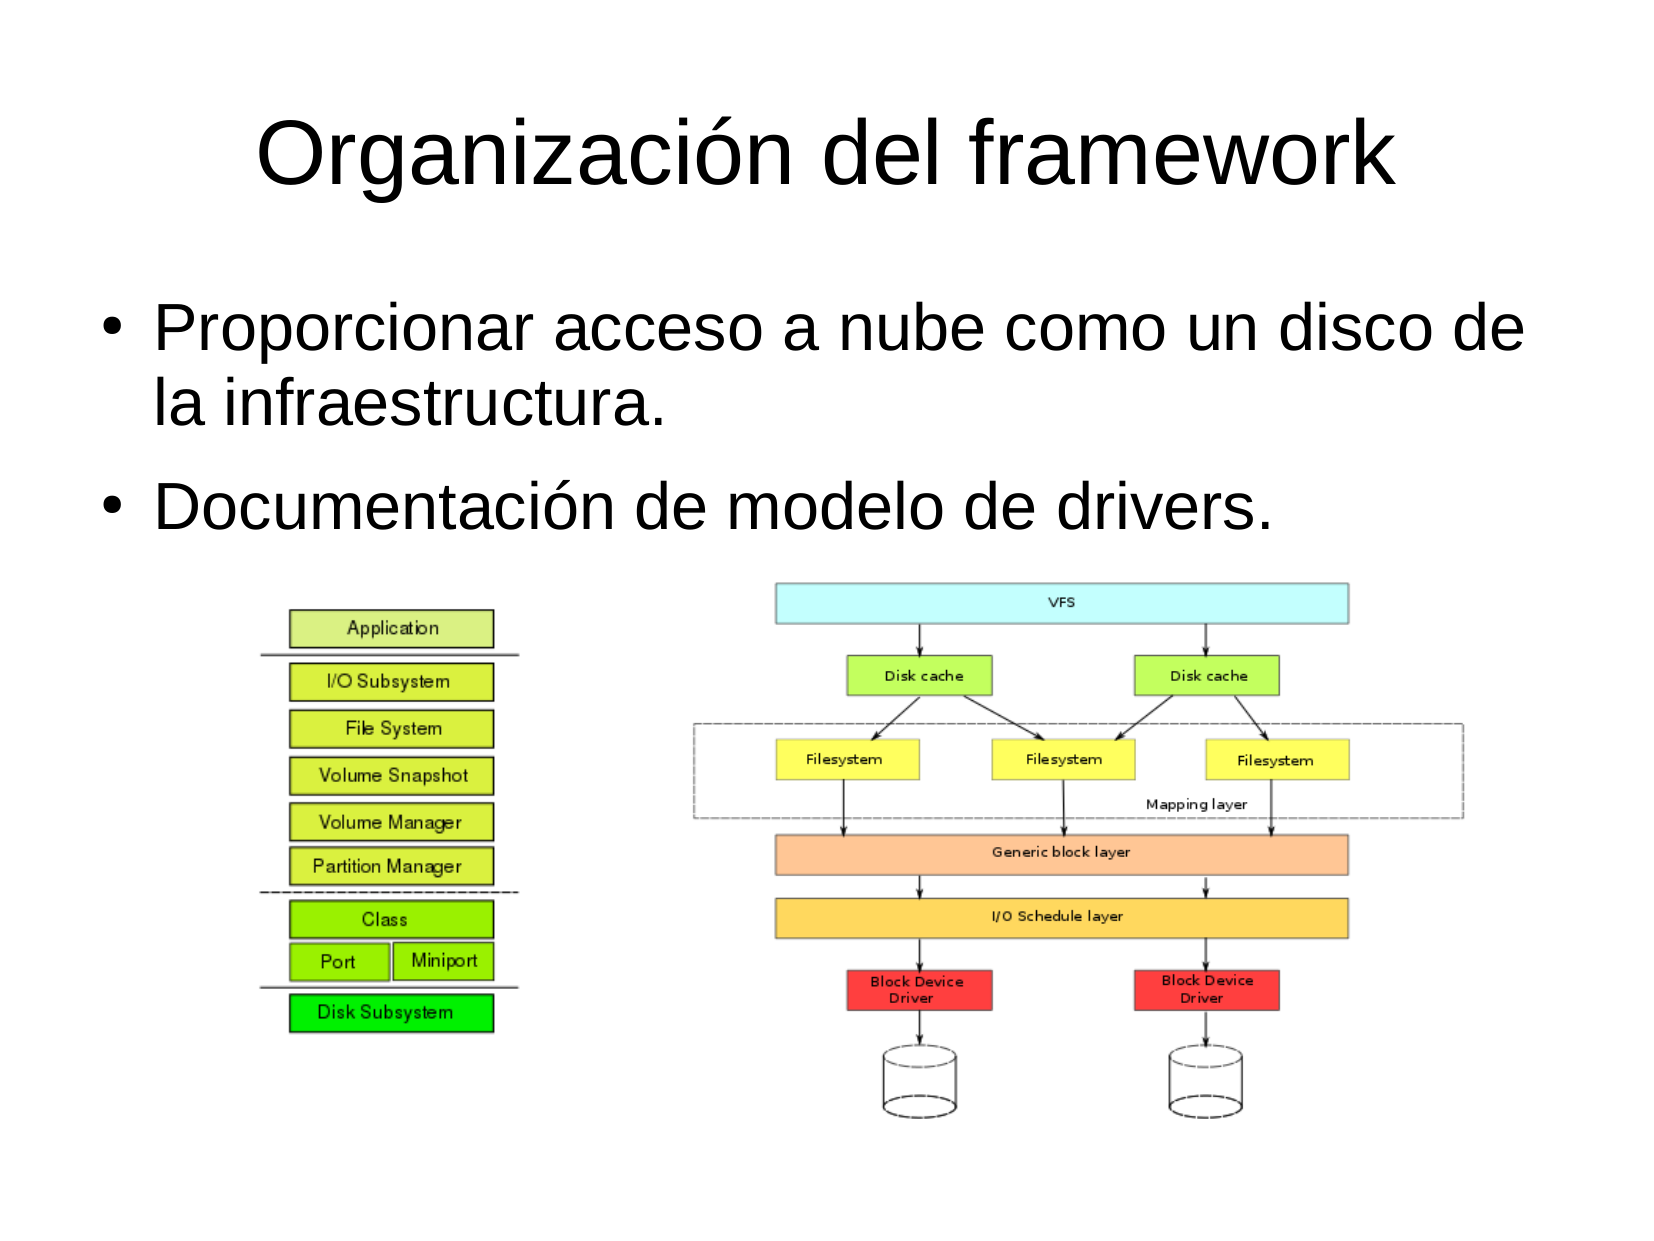

# Organización del framework
Proporcionar acceso a nube como un disco de la infraestructura.
Documentación de modelo de drivers.